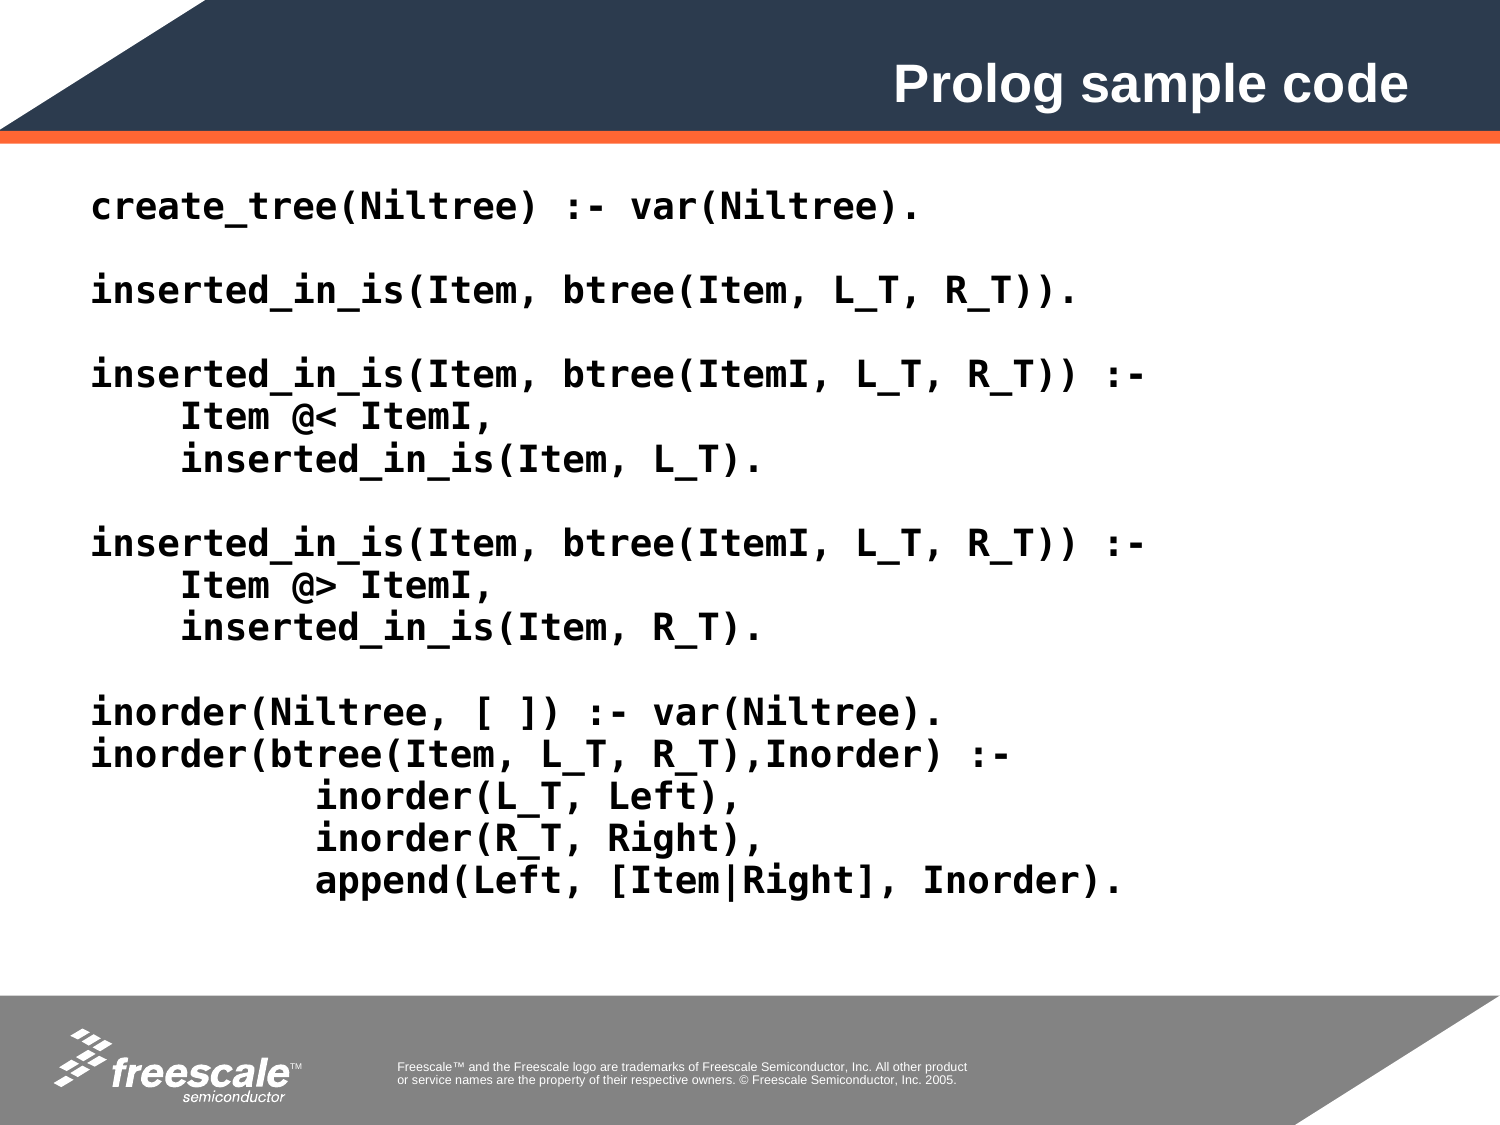

# Prolog sample code
create_tree(Niltree) :- var(Niltree).
inserted_in_is(Item, btree(Item, L_T, R_T)).
inserted_in_is(Item, btree(ItemI, L_T, R_T)) :-
 Item @< ItemI,
 inserted_in_is(Item, L_T).
inserted_in_is(Item, btree(ItemI, L_T, R_T)) :-
 Item @> ItemI,
 inserted_in_is(Item, R_T).
inorder(Niltree, [ ]) :- var(Niltree).
inorder(btree(Item, L_T, R_T),Inorder) :-
 inorder(L_T, Left),
 inorder(R_T, Right),
 append(Left, [Item|Right], Inorder).